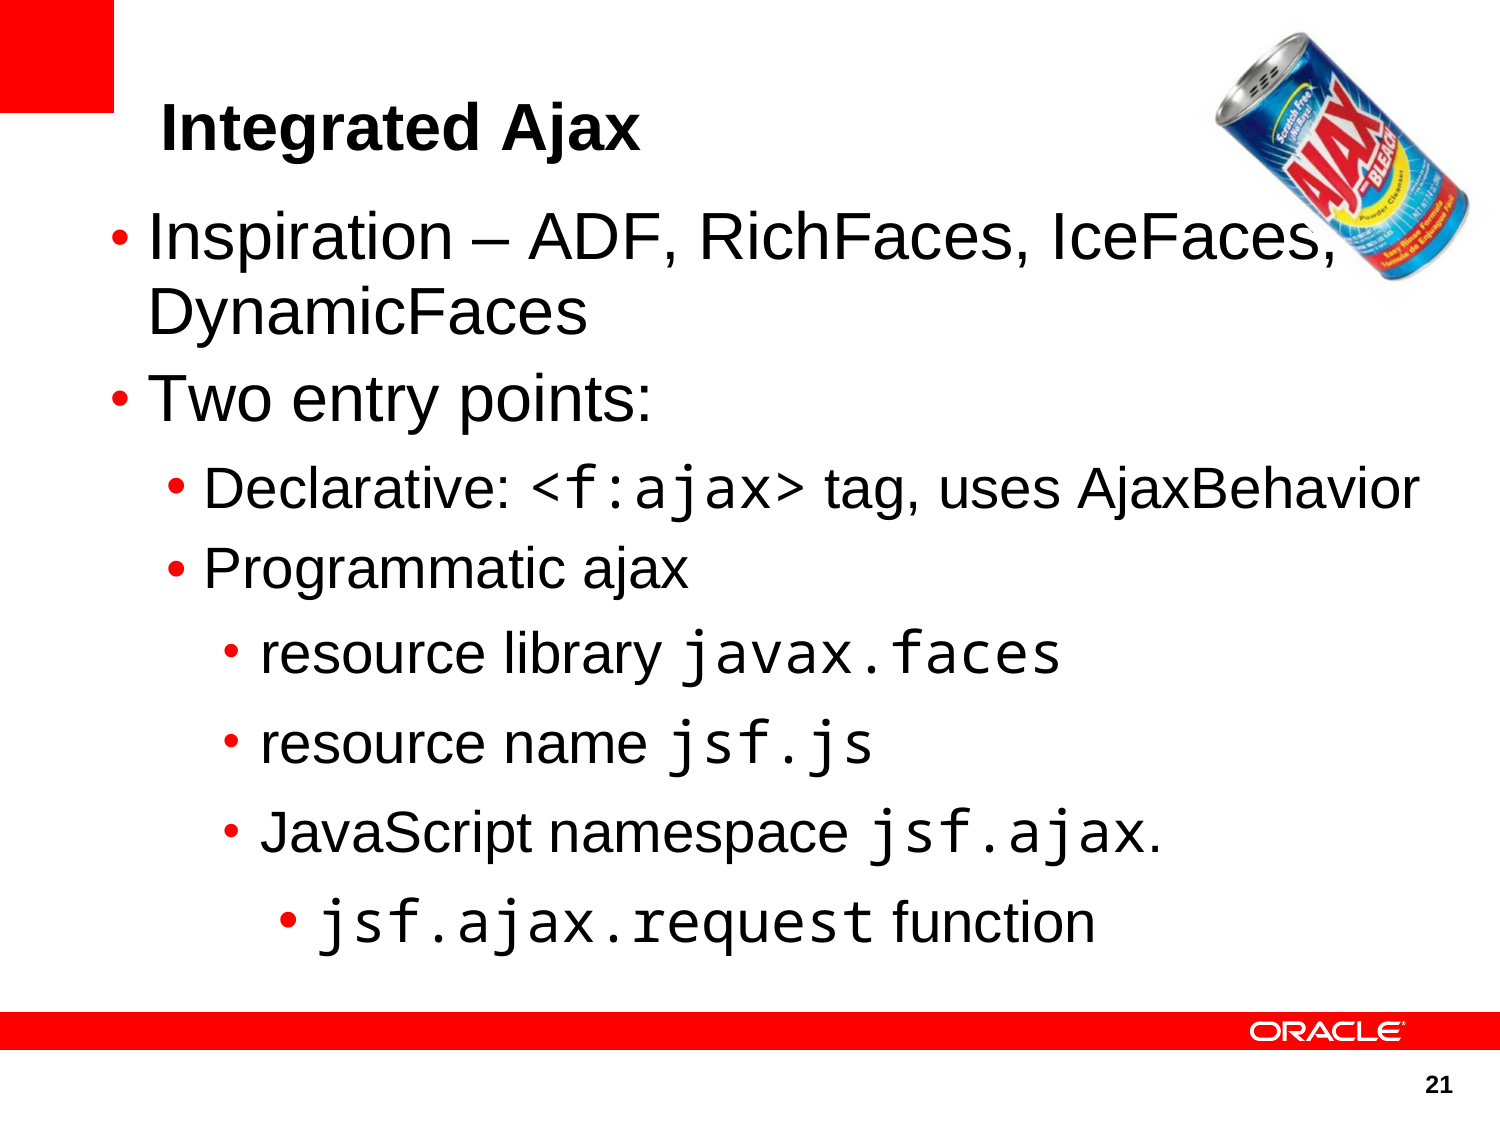

# Integrated Ajax
Inspiration – ADF, RichFaces, IceFaces, DynamicFaces
Two entry points:
Declarative: <f:ajax> tag, uses AjaxBehavior
Programmatic ajax
resource library javax.faces
resource name jsf.js
JavaScript namespace jsf.ajax.
jsf.ajax.request function